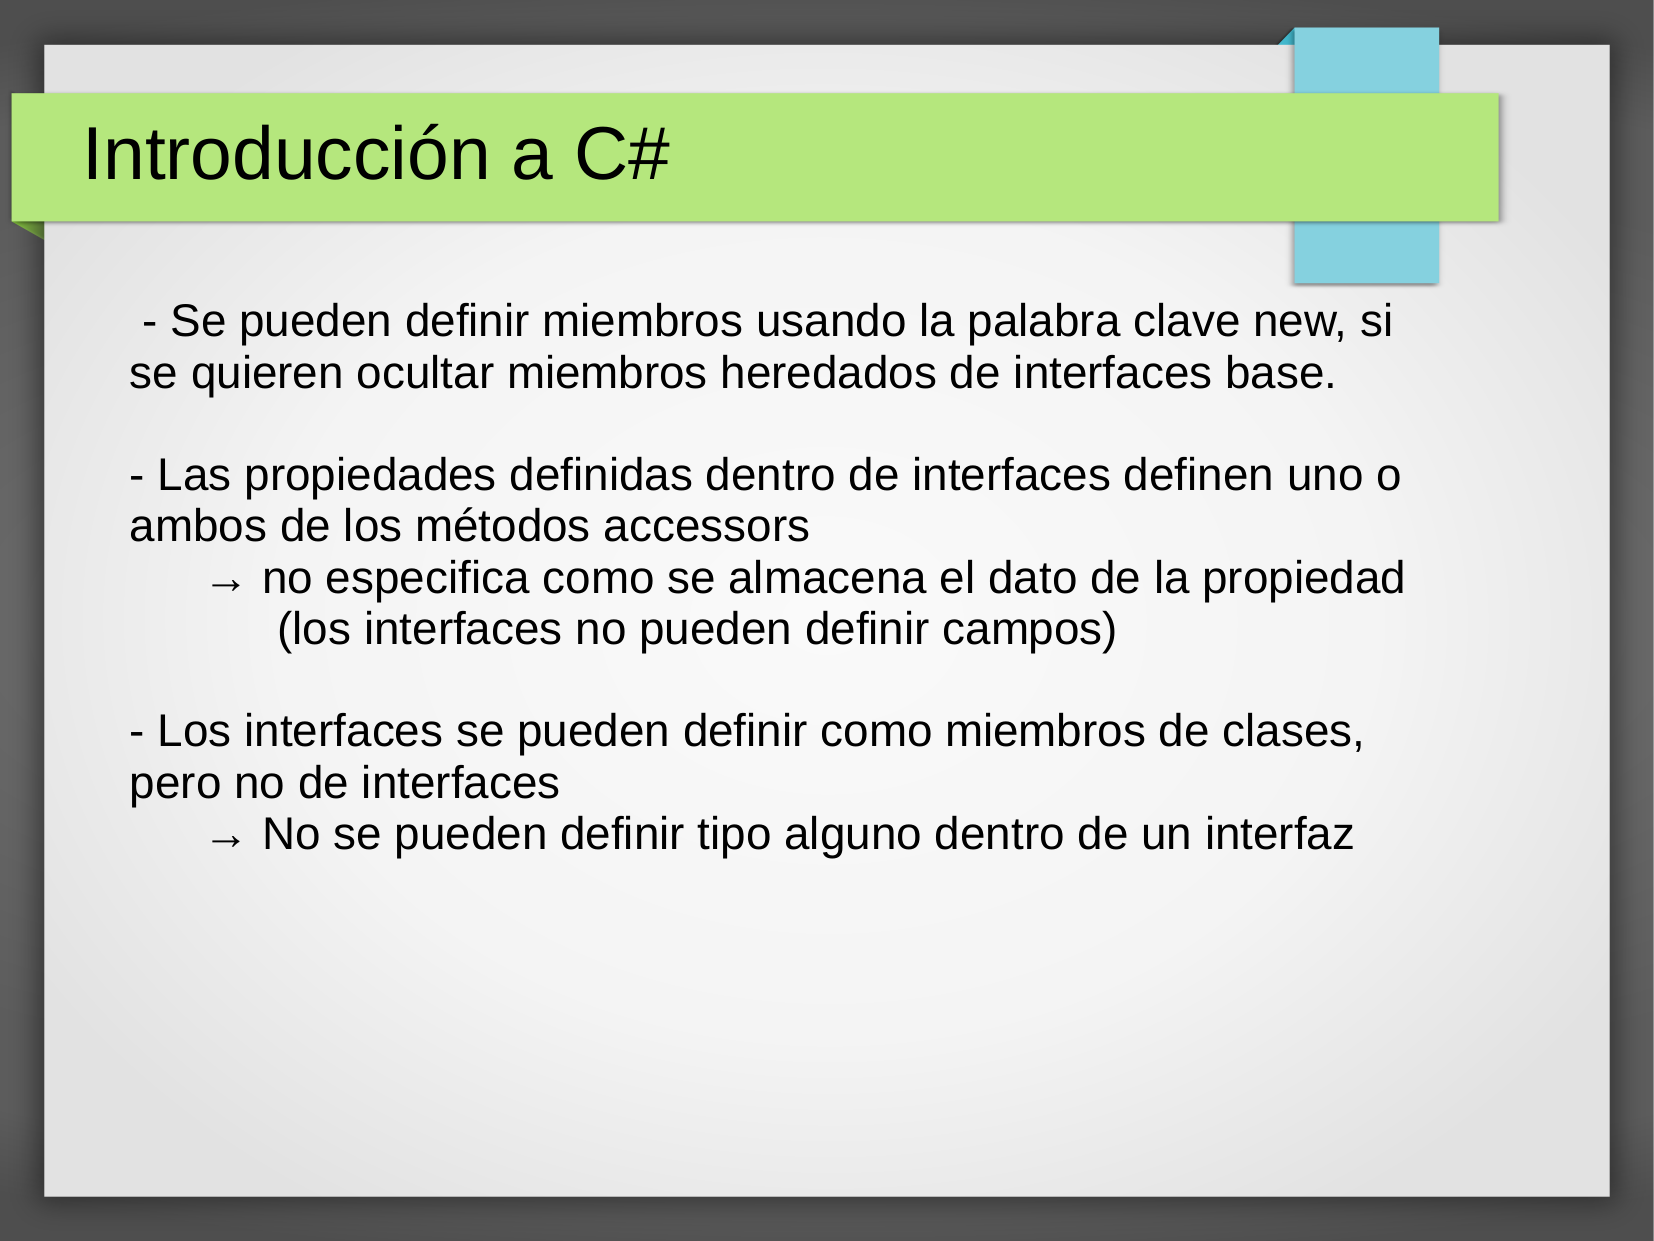

# Introducción a C#
 - Se pueden definir miembros usando la palabra clave new, si se quieren ocultar miembros heredados de interfaces base.
- Las propiedades definidas dentro de interfaces definen uno o ambos de los métodos accessors
	→ no especifica como se almacena el dato de la propiedad
		(los interfaces no pueden definir campos)
- Los interfaces se pueden definir como miembros de clases, pero no de interfaces
	→ No se pueden definir tipo alguno dentro de un interfaz